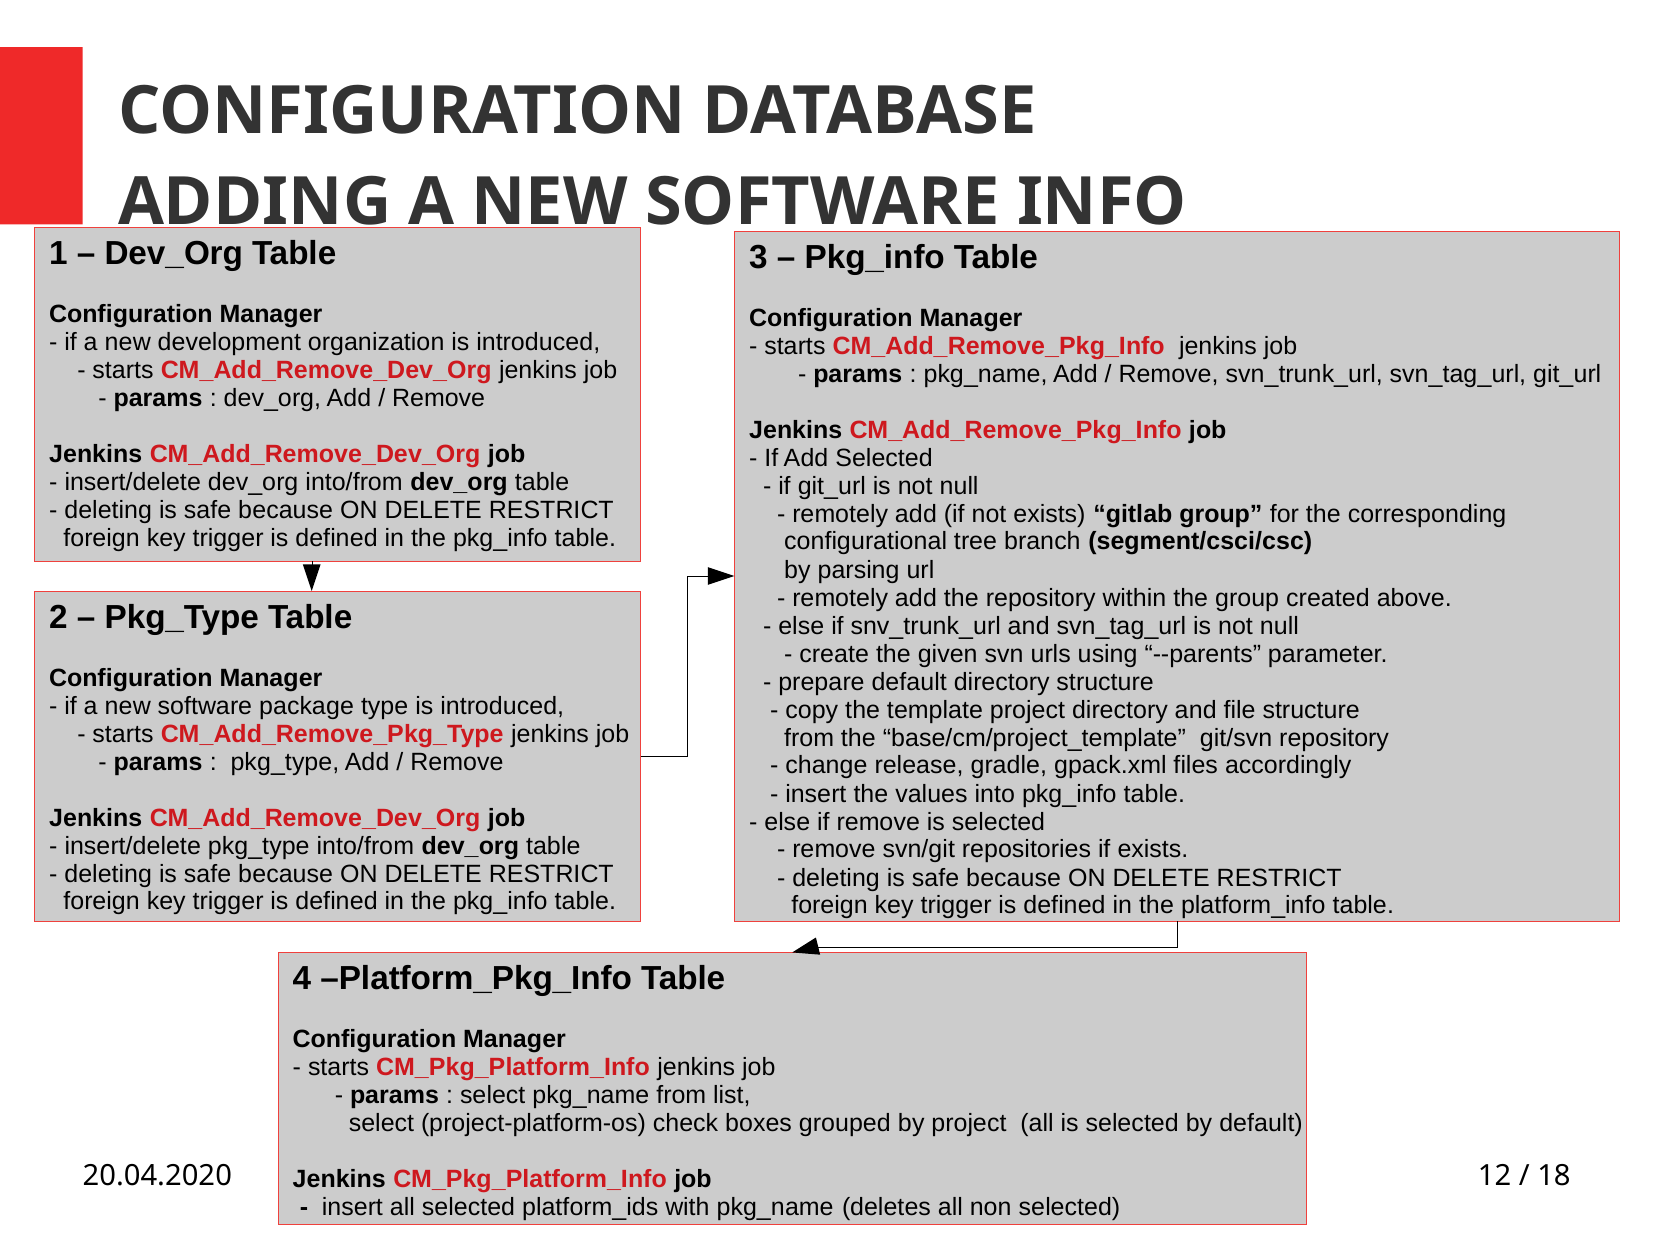

# CONFIGURATION DATABASE ADDING A NEW SOFTWARE INFO
1 – Dev_Org Table
Configuration Manager
- if a new development organization is introduced,
 - starts CM_Add_Remove_Dev_Org jenkins job
 - params : dev_org, Add / Remove
Jenkins CM_Add_Remove_Dev_Org job
- insert/delete dev_org into/from dev_org table
- deleting is safe because ON DELETE RESTRICT
 foreign key trigger is defined in the pkg_info table.
3 – Pkg_info Table
Configuration Manager
- starts CM_Add_Remove_Pkg_Info jenkins job
 - params : pkg_name, Add / Remove, svn_trunk_url, svn_tag_url, git_url
Jenkins CM_Add_Remove_Pkg_Info job
- If Add Selected
 - if git_url is not null
 - remotely add (if not exists) “gitlab group” for the corresponding
 configurational tree branch (segment/csci/csc)
 by parsing url
 - remotely add the repository within the group created above.
 - else if snv_trunk_url and svn_tag_url is not null
 - create the given svn urls using “--parents” parameter.
 - prepare default directory structure
 - copy the template project directory and file structure
 from the “base/cm/project_template” git/svn repository
 - change release, gradle, gpack.xml files accordingly
 - insert the values into pkg_info table.
- else if remove is selected
 - remove svn/git repositories if exists.
 - deleting is safe because ON DELETE RESTRICT
 foreign key trigger is defined in the platform_info table.
2 – Pkg_Type Table
Configuration Manager
- if a new software package type is introduced,
 - starts CM_Add_Remove_Pkg_Type jenkins job
 - params : pkg_type, Add / Remove
Jenkins CM_Add_Remove_Dev_Org job
- insert/delete pkg_type into/from dev_org table
- deleting is safe because ON DELETE RESTRICT
 foreign key trigger is defined in the pkg_info table.
4 –Platform_Pkg_Info Table
Configuration Manager
- starts CM_Pkg_Platform_Info jenkins job
 - params : select pkg_name from list,
 select (project-platform-os) check boxes grouped by project (all is selected by default)
Jenkins CM_Pkg_Platform_Info job
 - insert all selected platform_ids with pkg_name (deletes all non selected)
20.04.2020
12